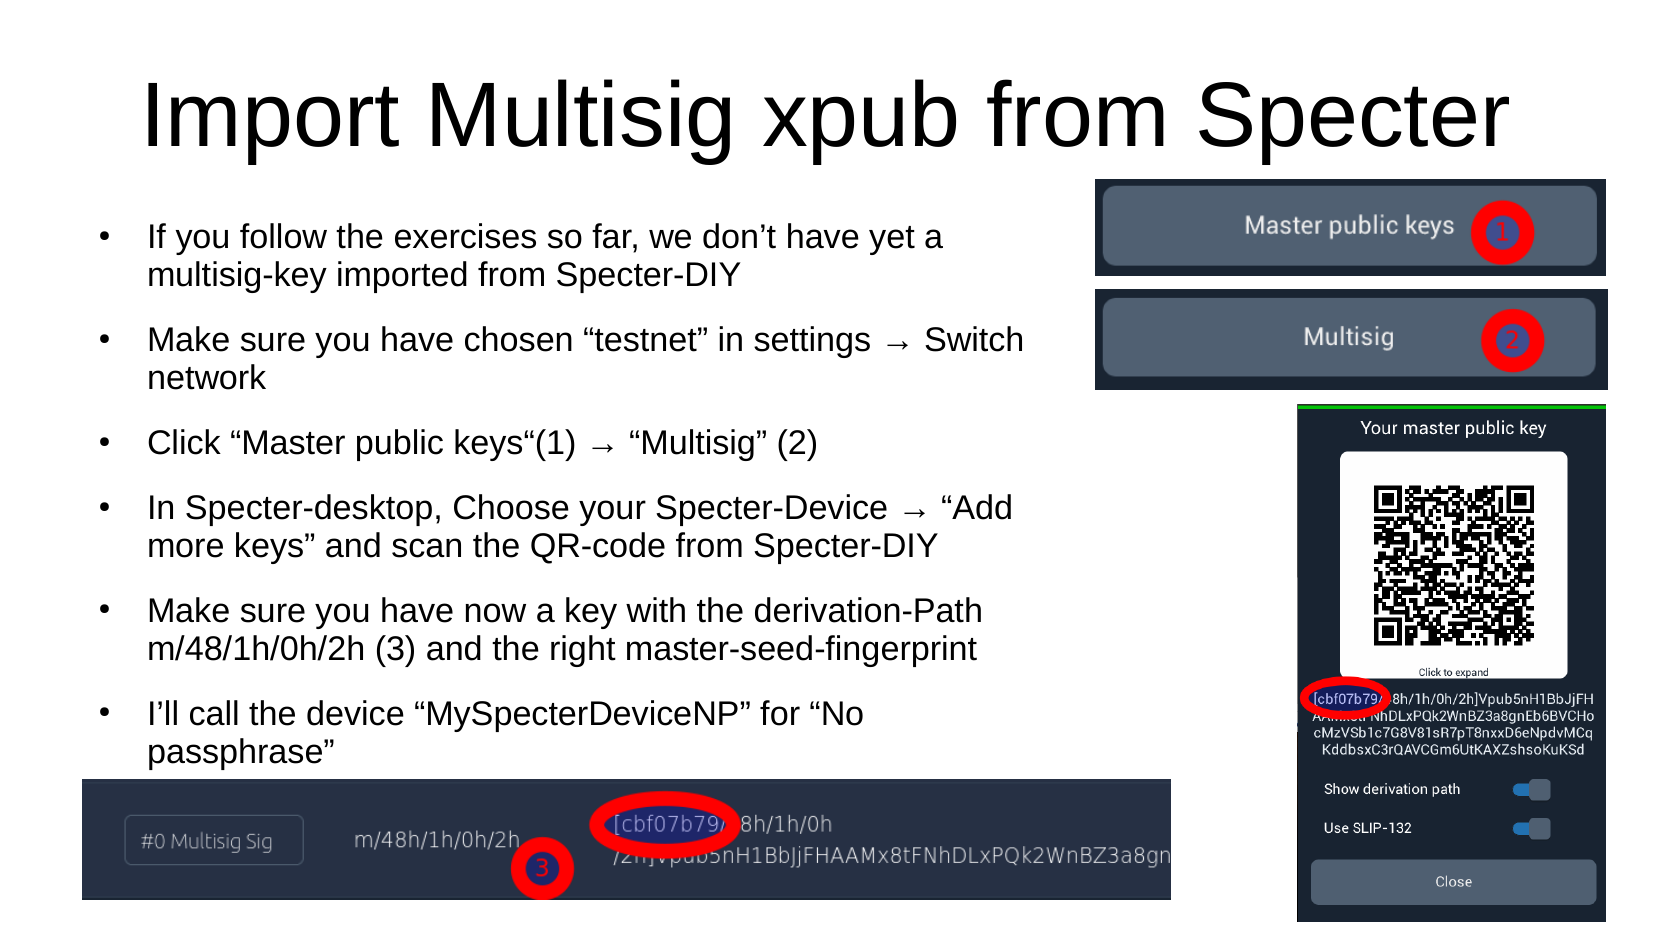

# Import Multisig xpub from Specter
If you follow the exercises so far, we don’t have yet a multisig-key imported from Specter-DIY
Make sure you have chosen “testnet” in settings → Switch network
Click “Master public keys“(1) → “Multisig” (2)
In Specter-desktop, Choose your Specter-Device → “Add more keys” and scan the QR-code from Specter-DIY
Make sure you have now a key with the derivation-Path m/48/1h/0h/2h (3) and the right master-seed-fingerprint
I’ll call the device “MySpecterDeviceNP” for “No passphrase”